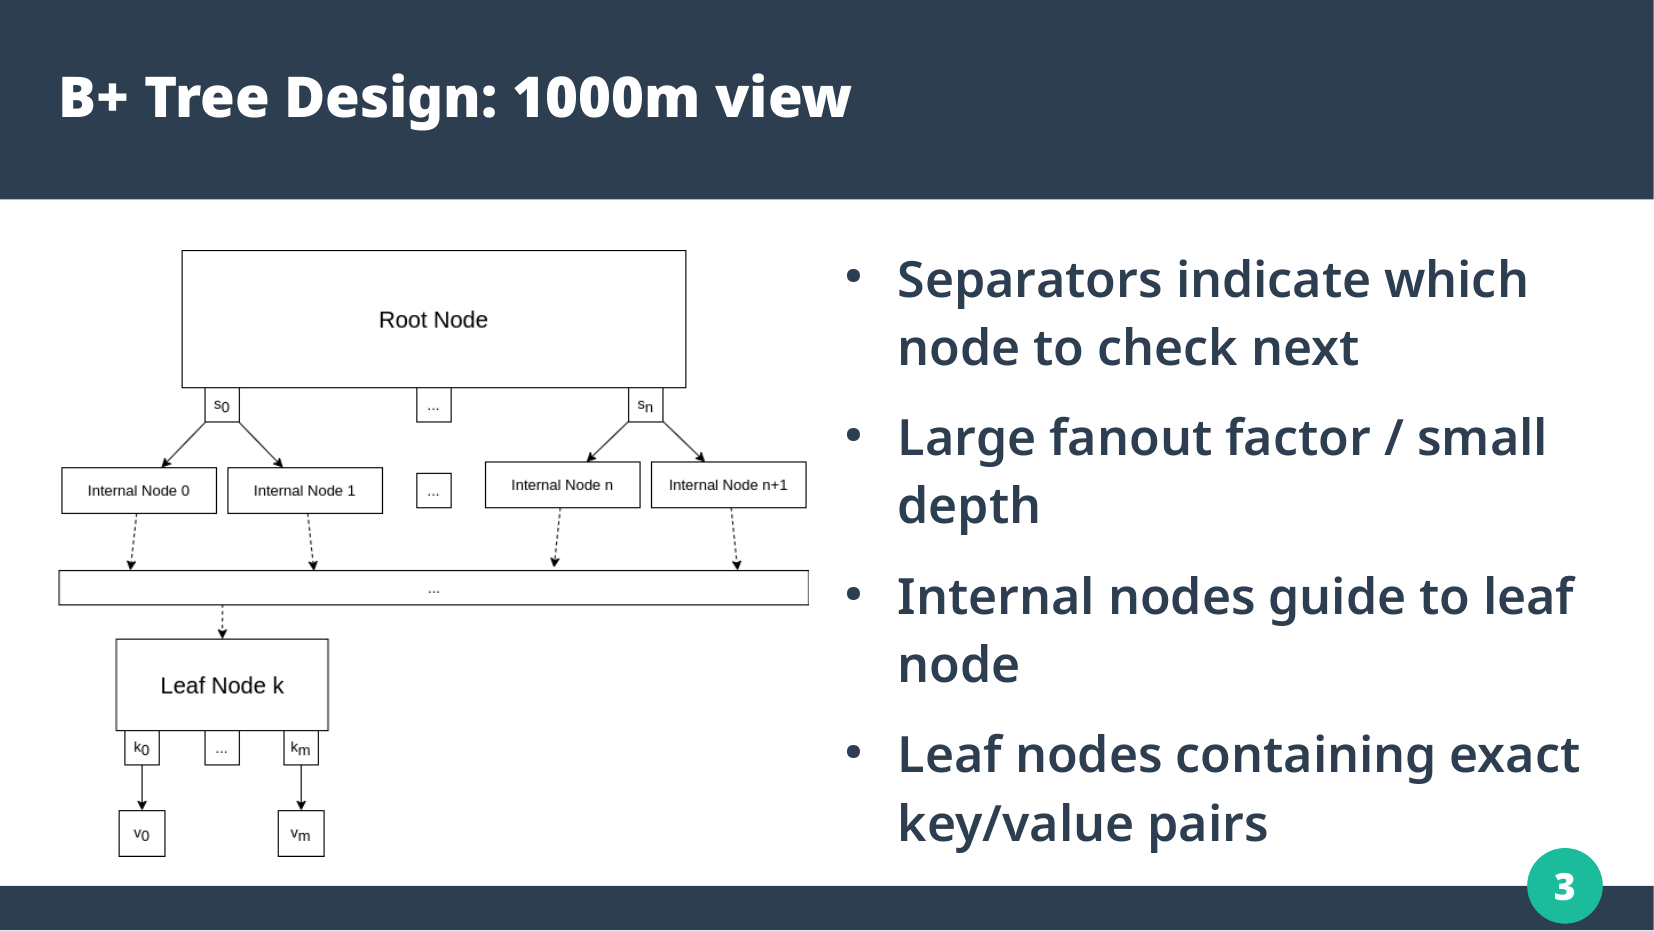

# B+ Tree Design: 1000m view
Separators indicate which node to check next
Large fanout factor / small depth
Internal nodes guide to leaf node
Leaf nodes containing exact key/value pairs